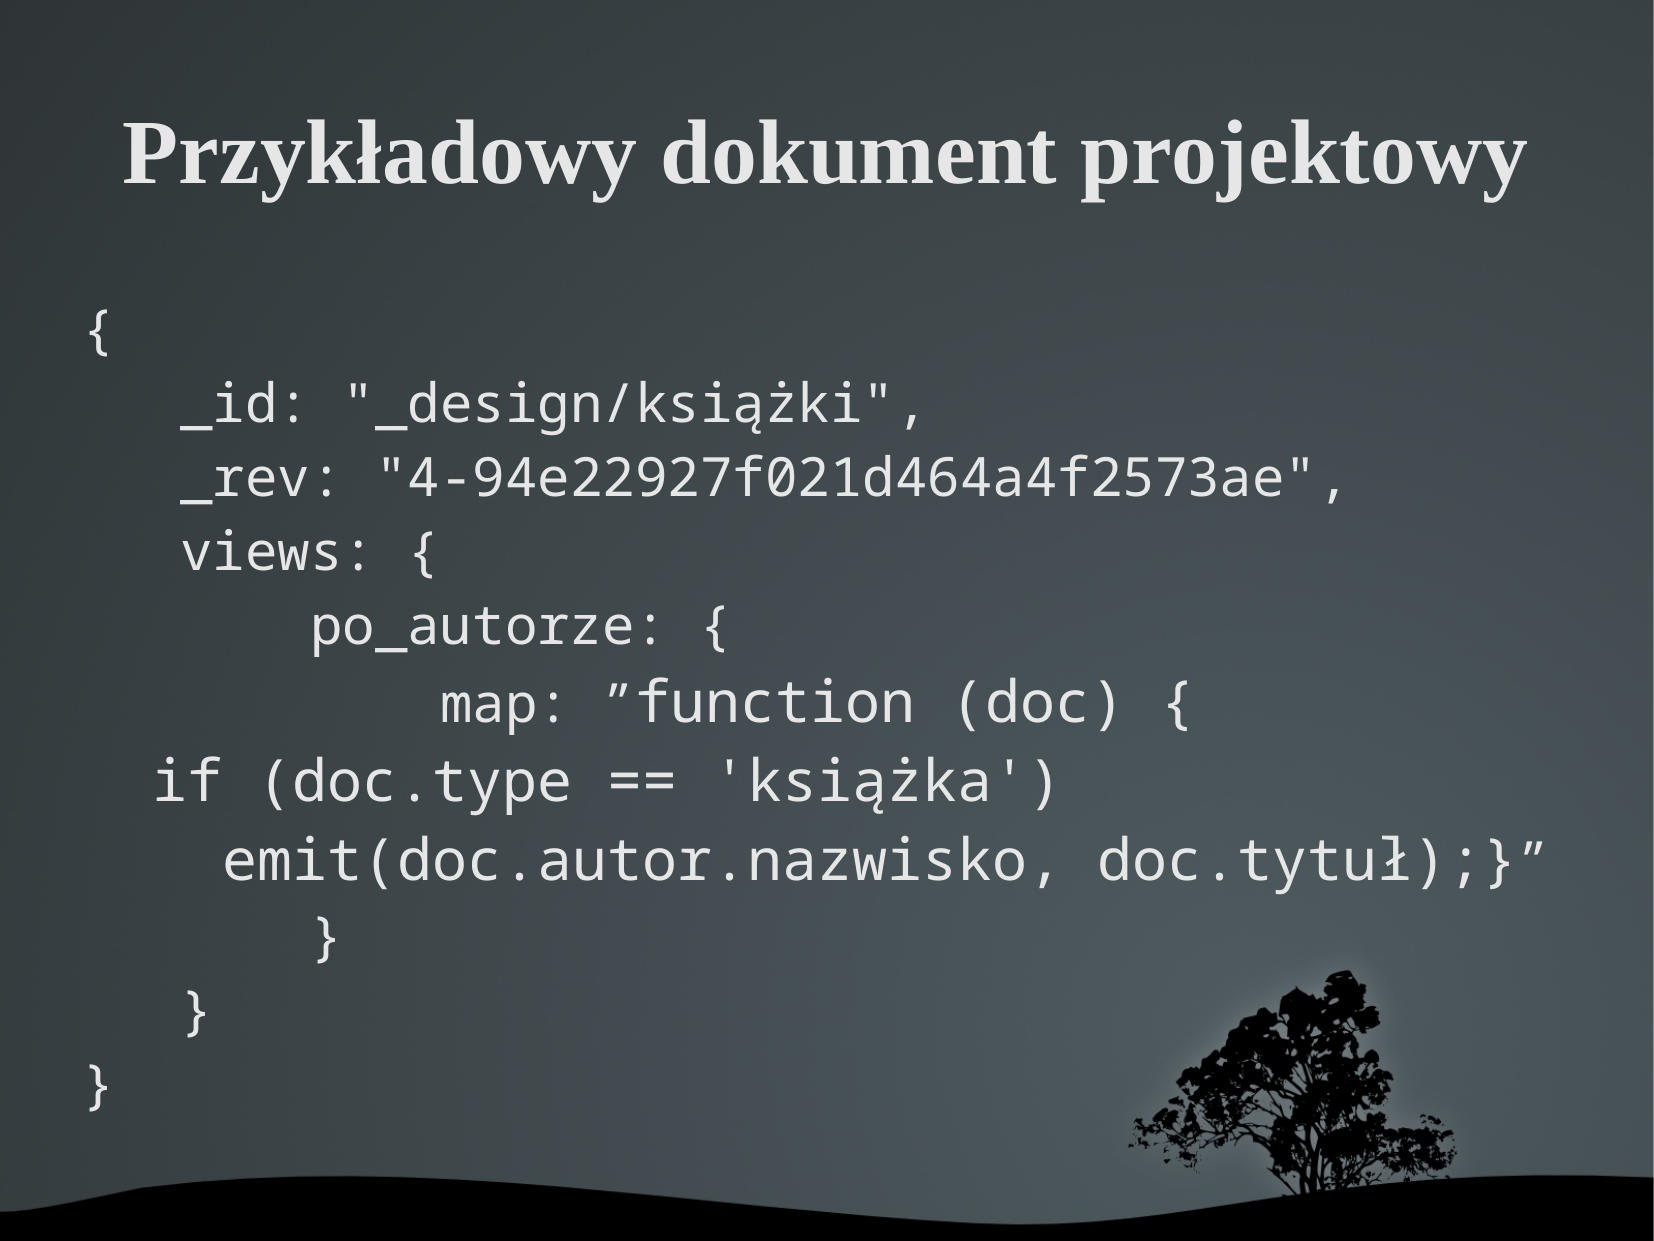

# Przykładowy dokument projektowy
{
 _id: "_design/książki",
 _rev: "4-94e22927f021d464a4f2573ae",
 views: {
 po_autorze: {
 map: ”function (doc) {
 if (doc.type == 'książka')
 emit(doc.autor.nazwisko, doc.tytuł);}”
 }
 }
}